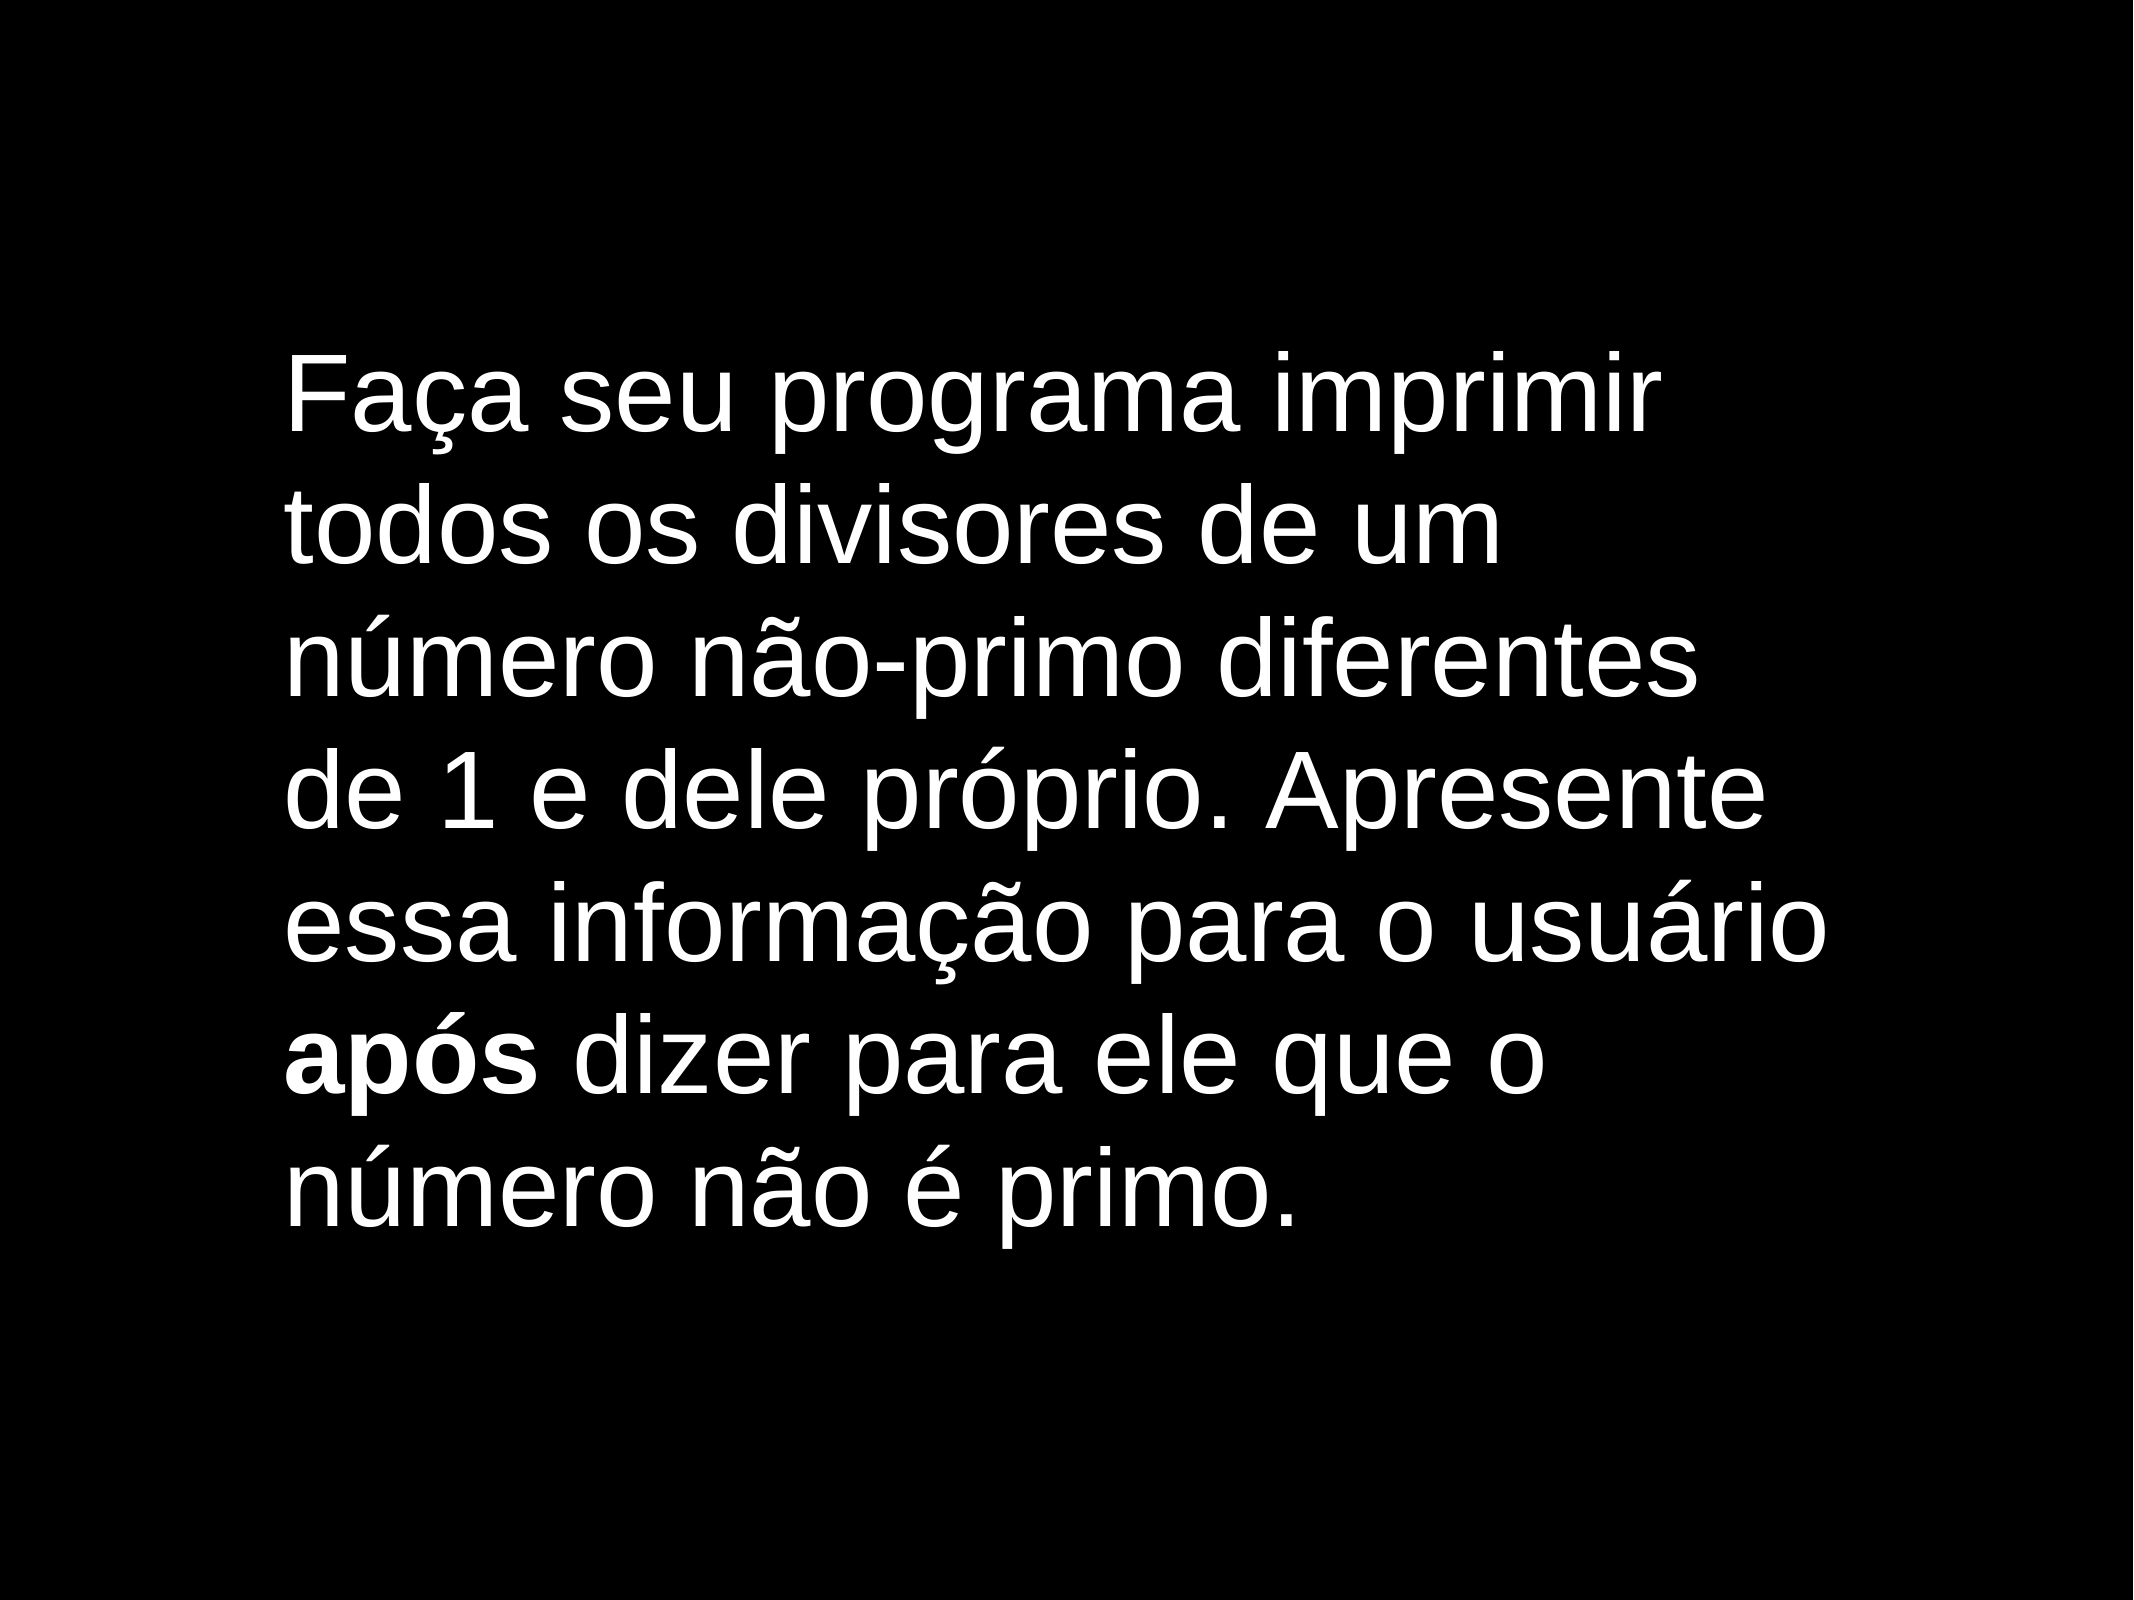

# Faça seu programa imprimir todos os divisores de um número não-primo diferentes de 1 e dele próprio. Apresente essa informação para o usuário após dizer para ele que o número não é primo.